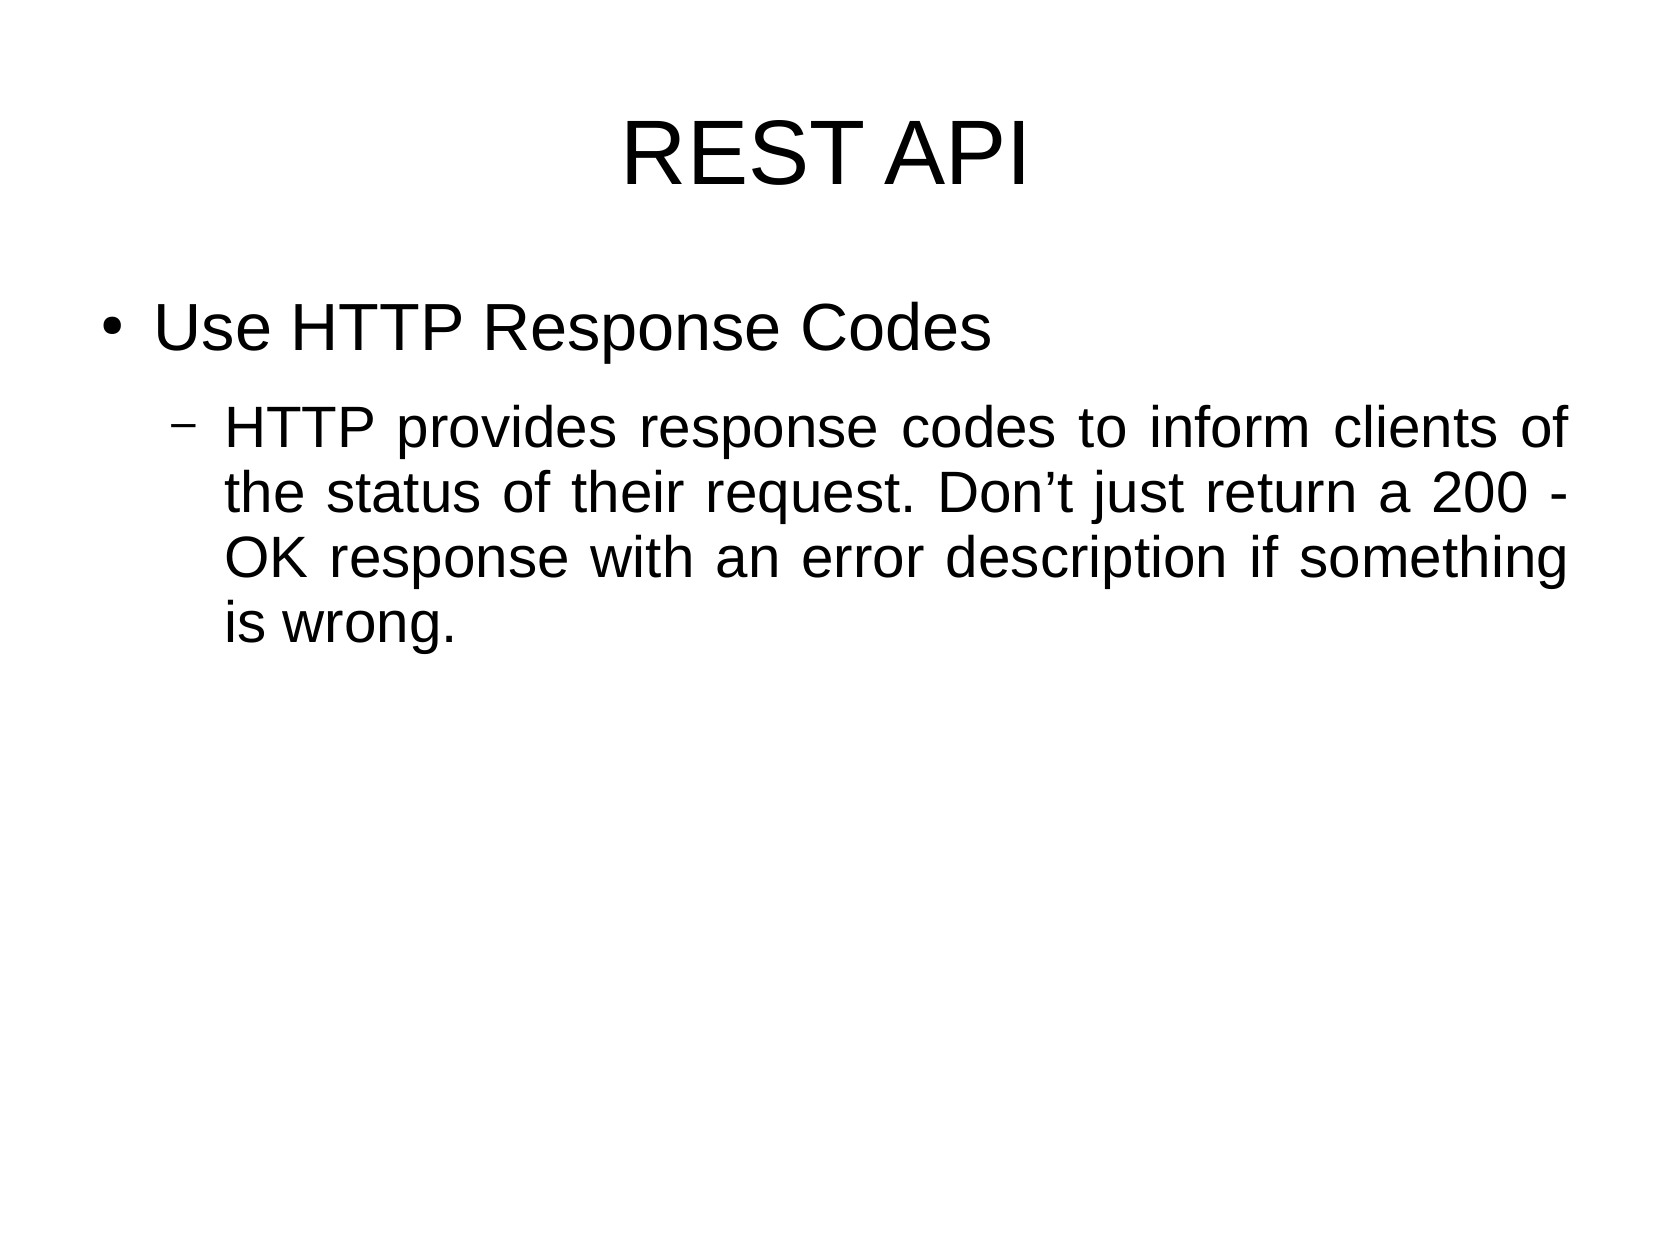

# REST API
Use HTTP Response Codes
HTTP provides response codes to inform clients of the status of their request. Don’t just return a 200 - OK response with an error description if something is wrong.